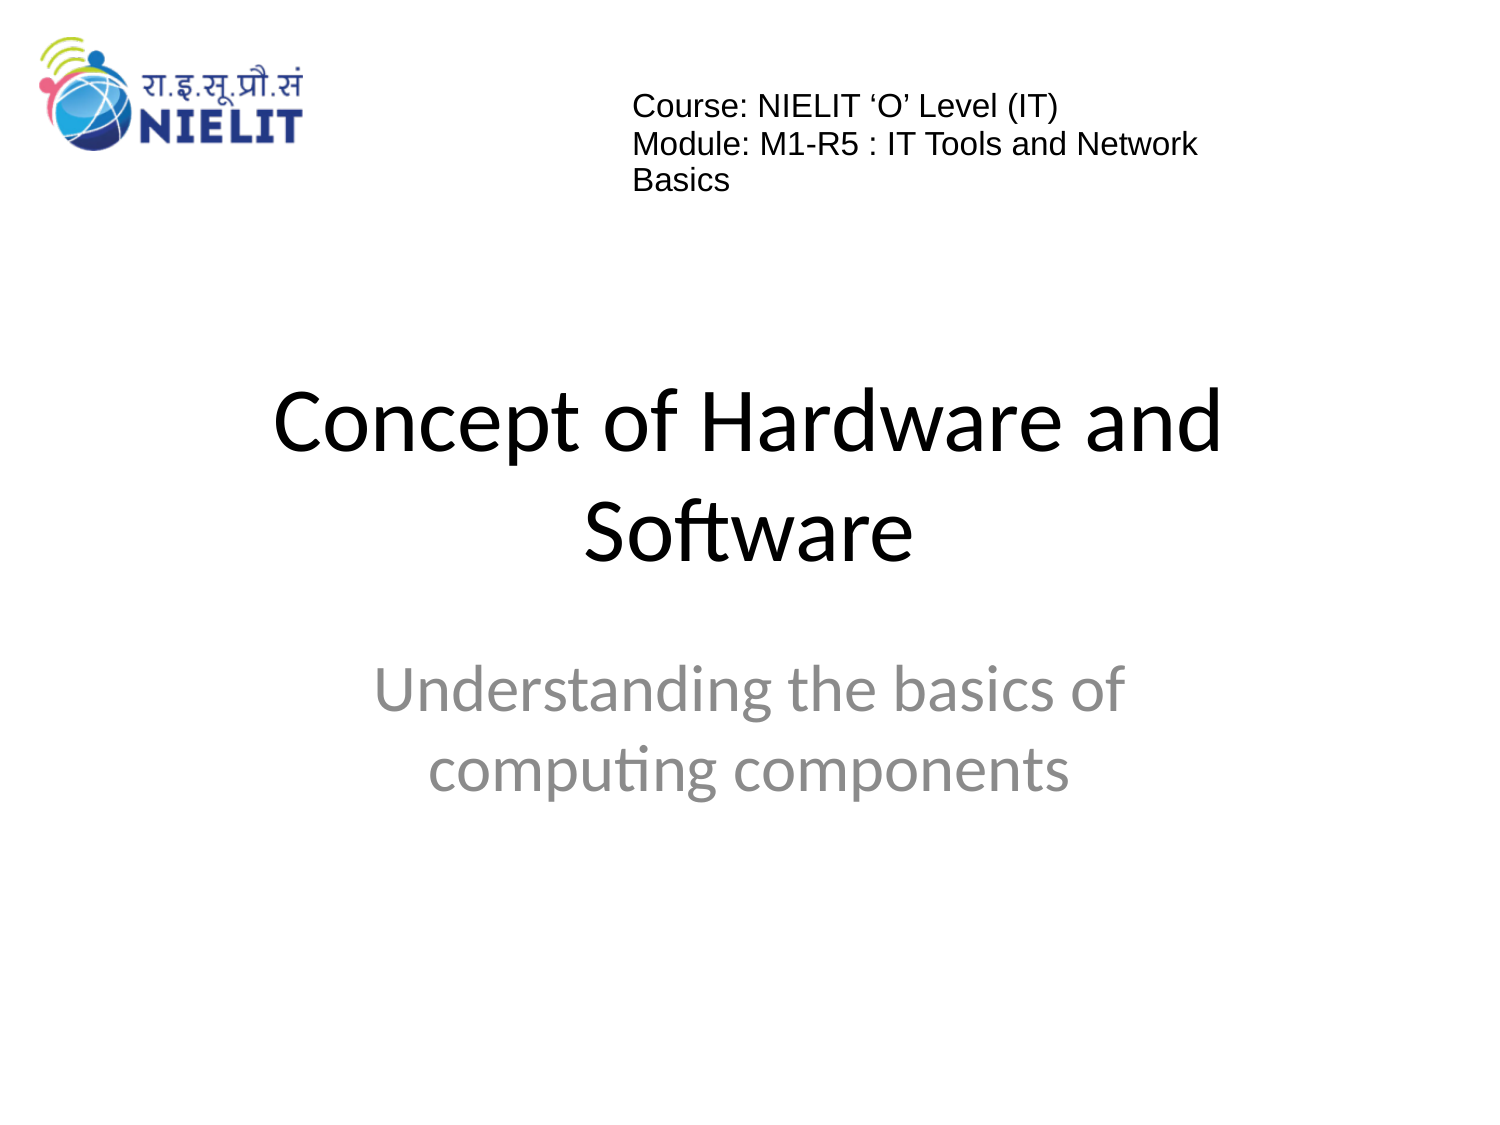

# Concept of Hardware and Software
Understanding the basics of computing components